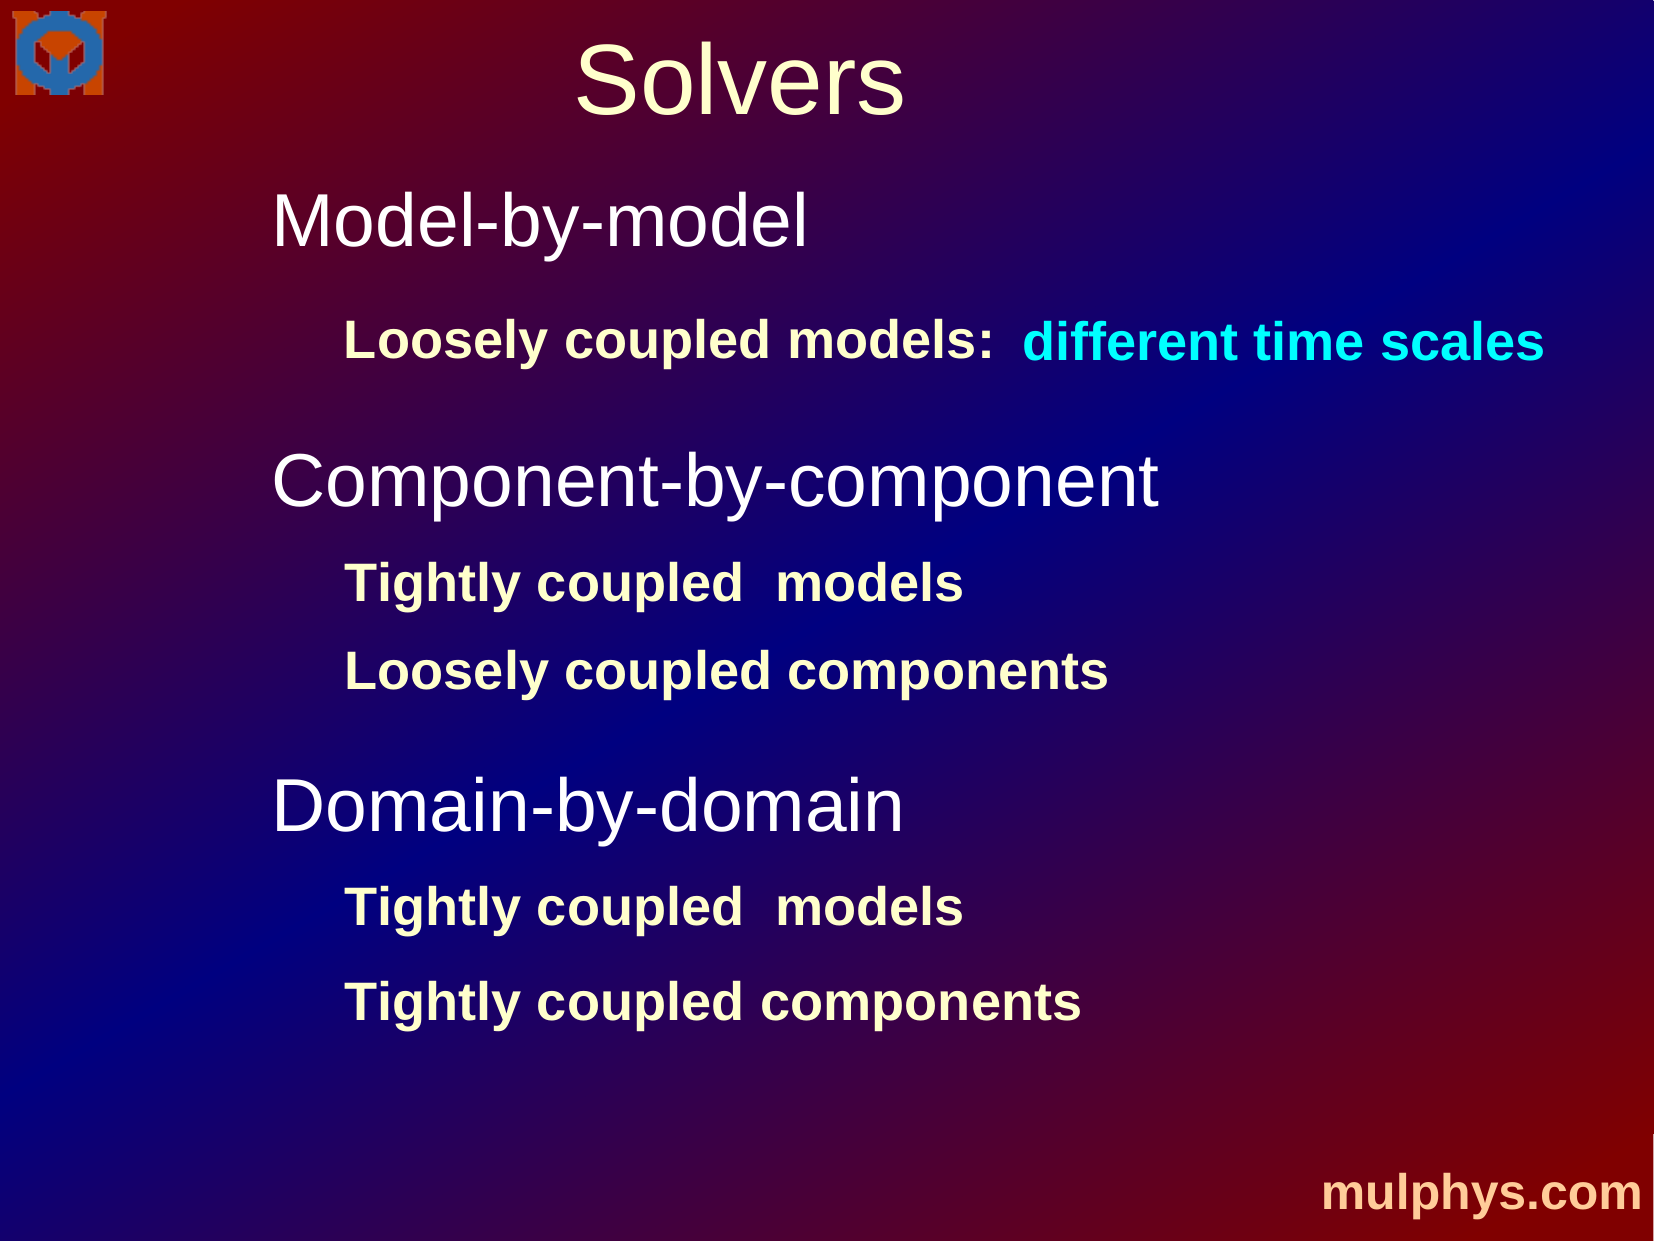

# Solvers
Model-by-model
Loosely coupled models:
different time scales
Component-by-component
Tightly coupled models
Loosely coupled components
Domain-by-domain
Tightly coupled models
Tightly coupled components
mulphys.com